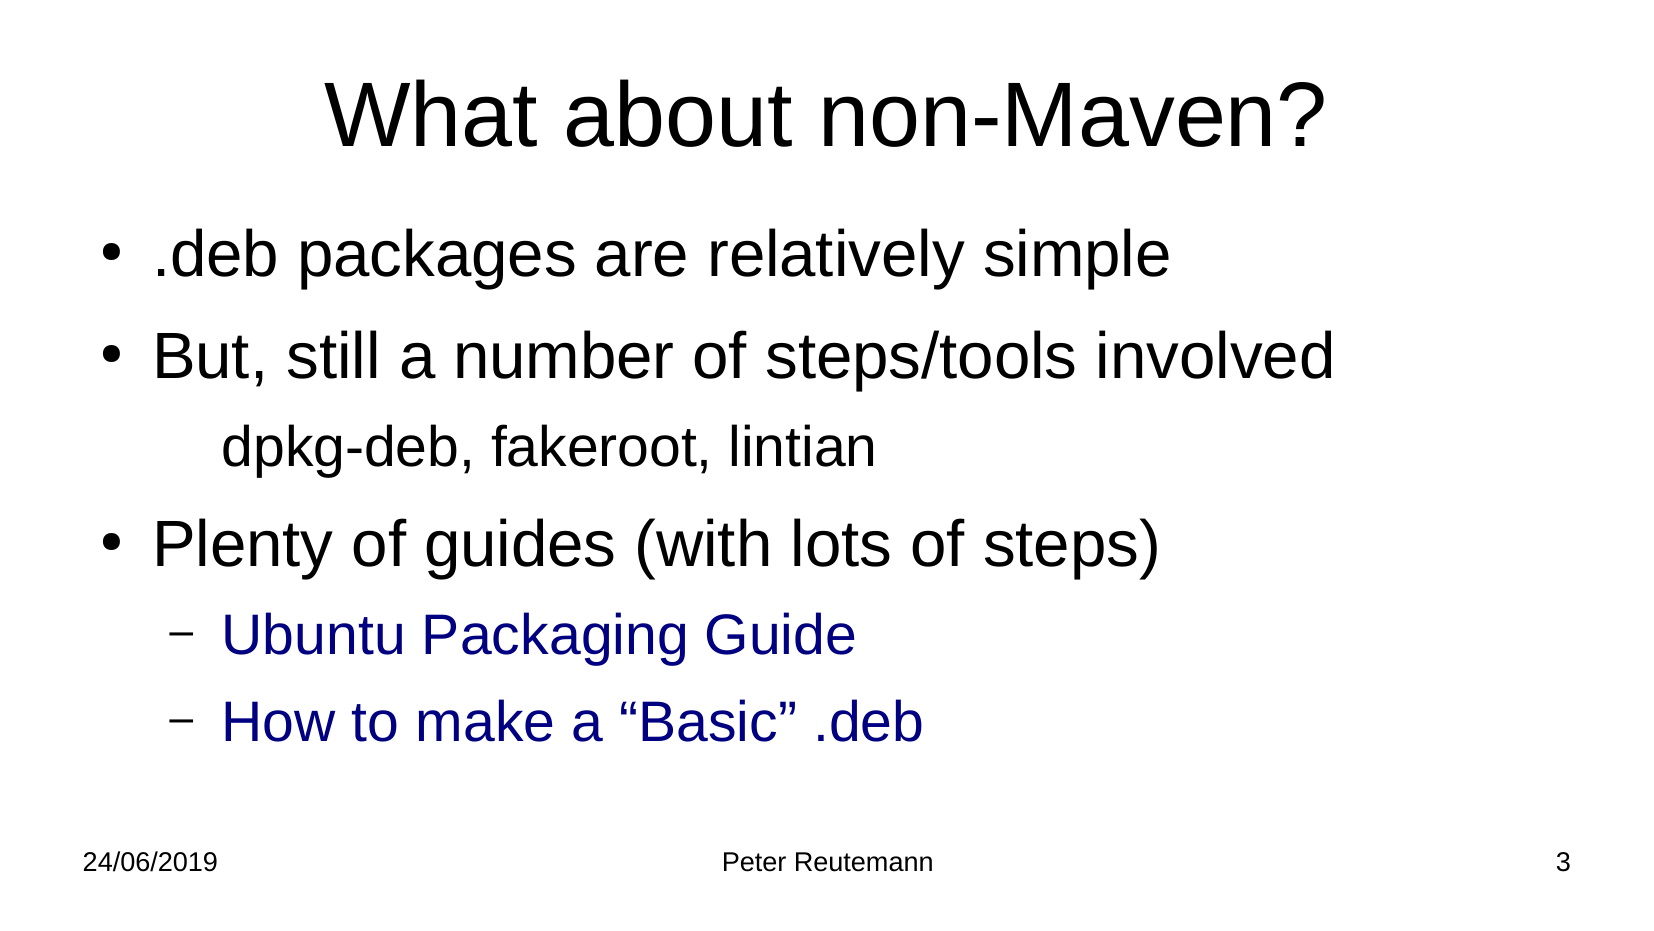

# What about non-Maven?
.deb packages are relatively simple
But, still a number of steps/tools involved
dpkg-deb, fakeroot, lintian
Plenty of guides (with lots of steps)
Ubuntu Packaging Guide
How to make a “Basic” .deb
24/06/2019
Peter Reutemann
3